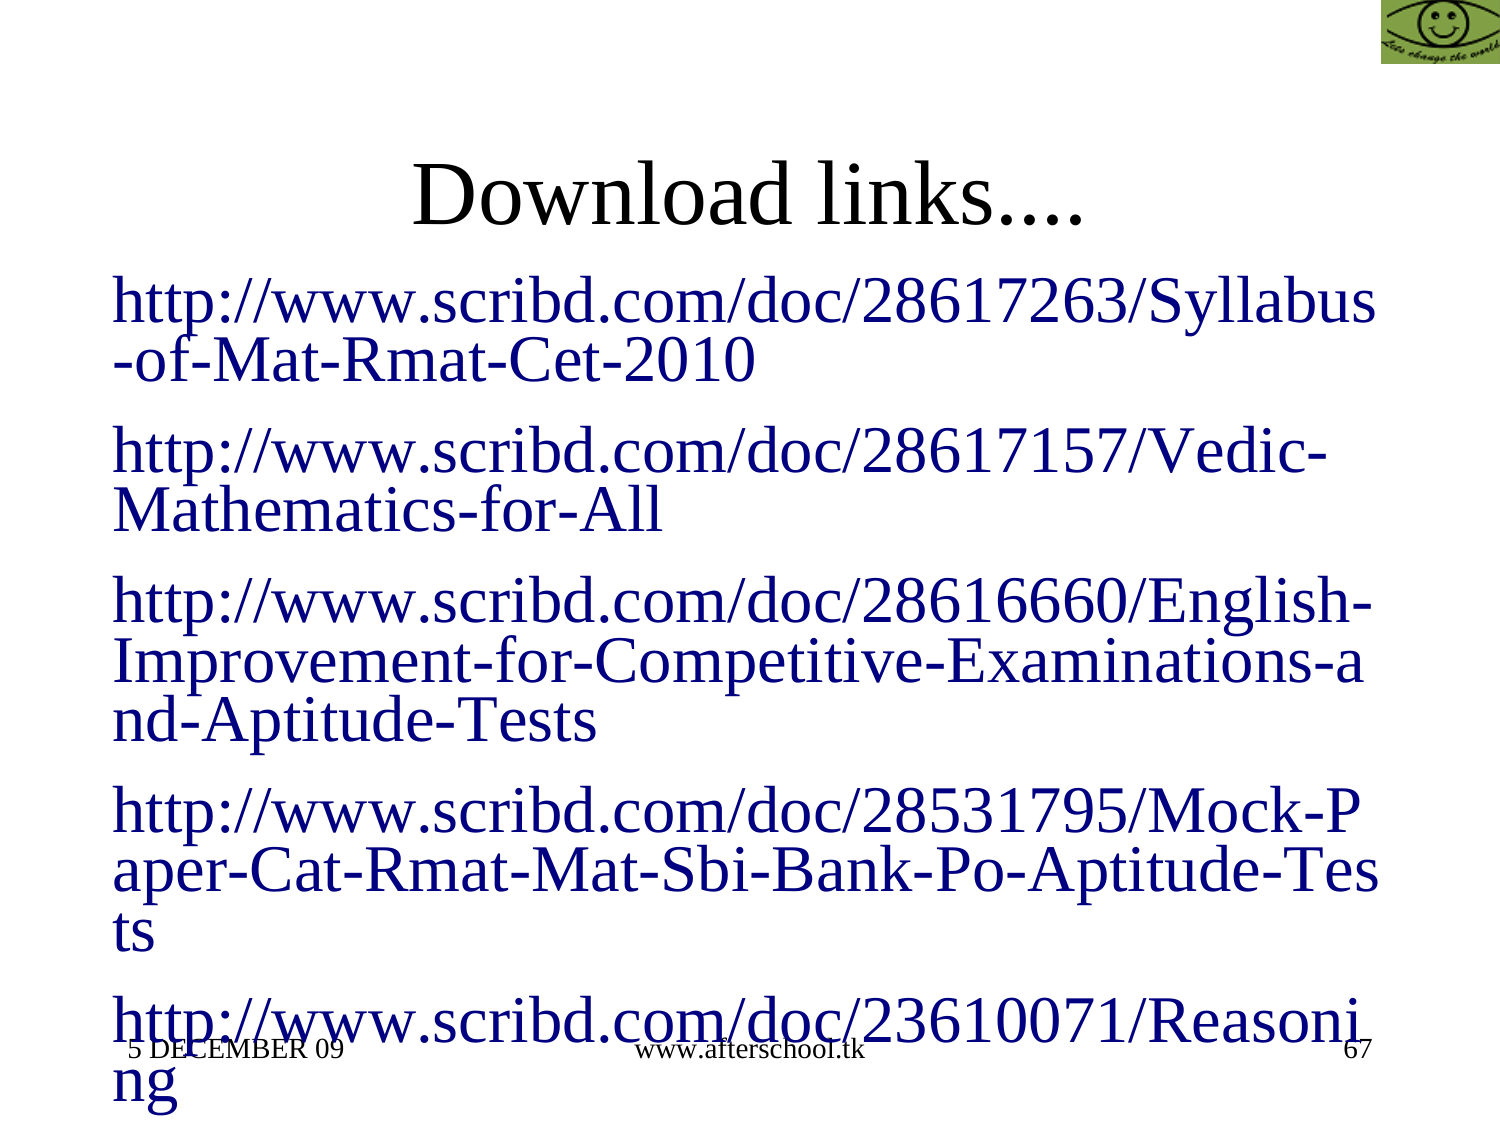

# Download links....
http://www.scribd.com/doc/28617263/Syllabus-of-Mat-Rmat-Cet-2010
http://www.scribd.com/doc/28617157/Vedic-Mathematics-for-All
http://www.scribd.com/doc/28616660/English-Improvement-for-Competitive-Examinations-and-Aptitude-Tests
http://www.scribd.com/doc/28531795/Mock-Paper-Cat-Rmat-Mat-Sbi-Bank-Po-Aptitude-Tests
http://www.scribd.com/doc/23610071/Reasoning
http://www.scribd.com/doc/14675645/10-July-Reasoning-II
http://www.scribd.com/doc/23393680/REASONING-AFTERSCHOOOL
http://www.scribd.com/doc/6583303/Reasoning-Afterschoool
MFI Seminar Jain PG College
AFTERSCHOOOL centre for social entrepreneurship
67